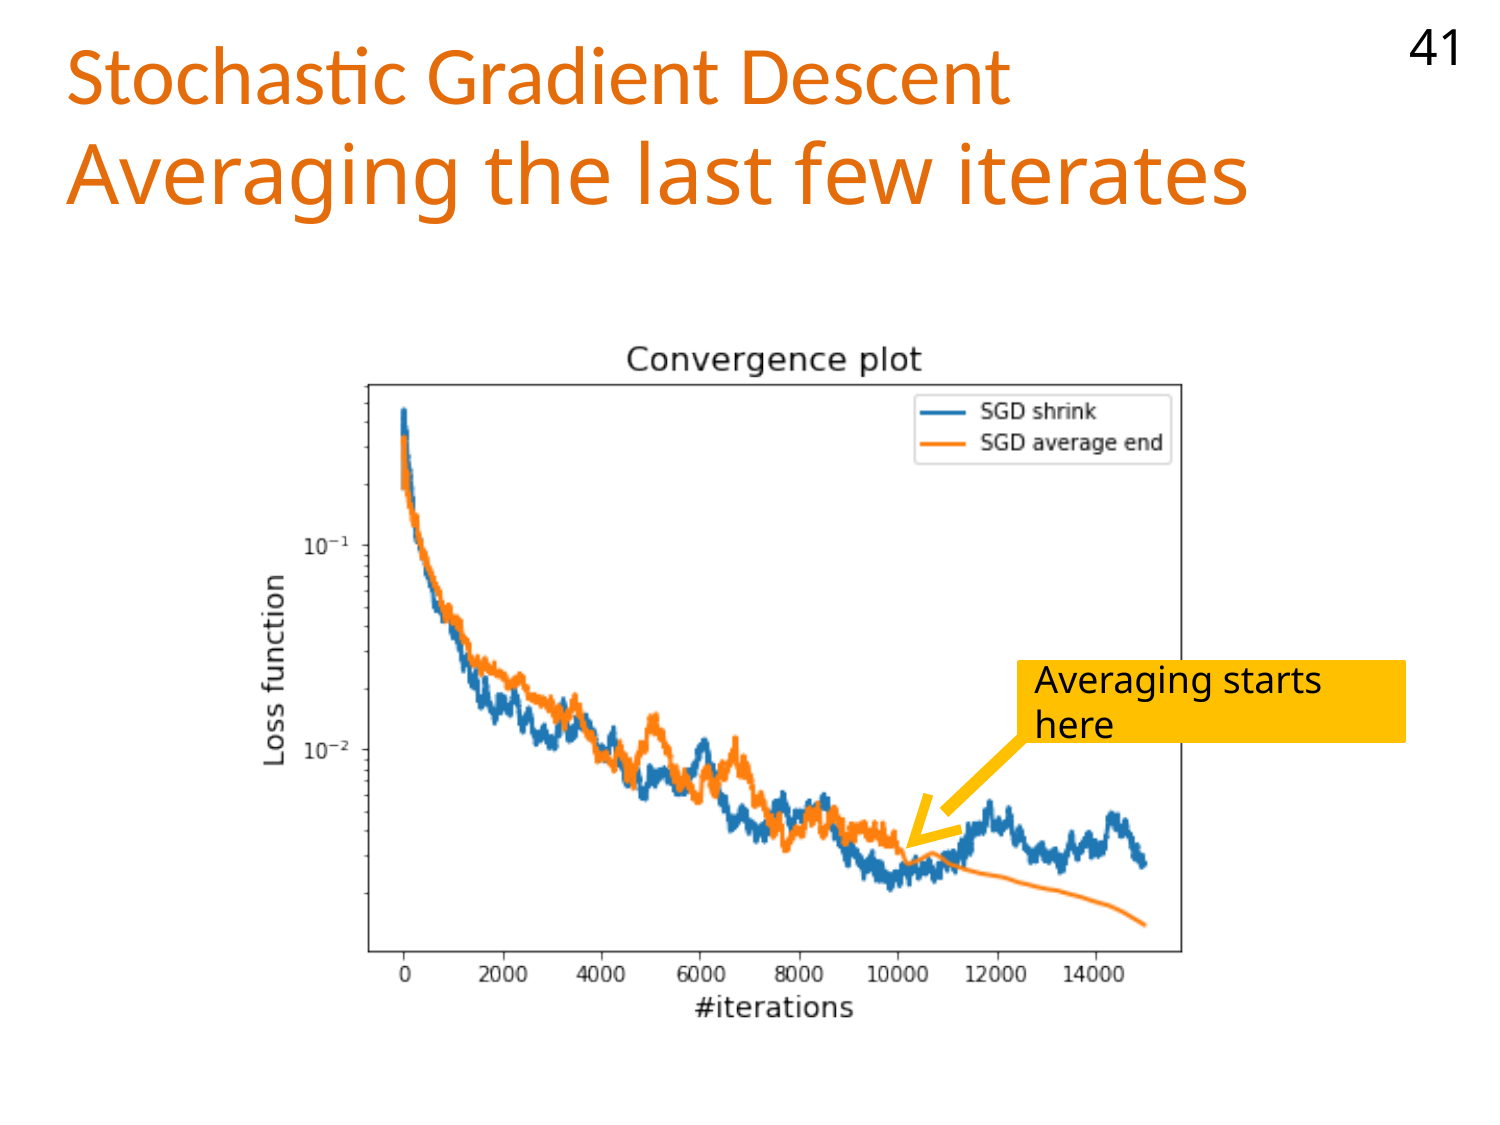

Stochastic Gradient Descent
Averaging the last few iterates
Averaging starts here